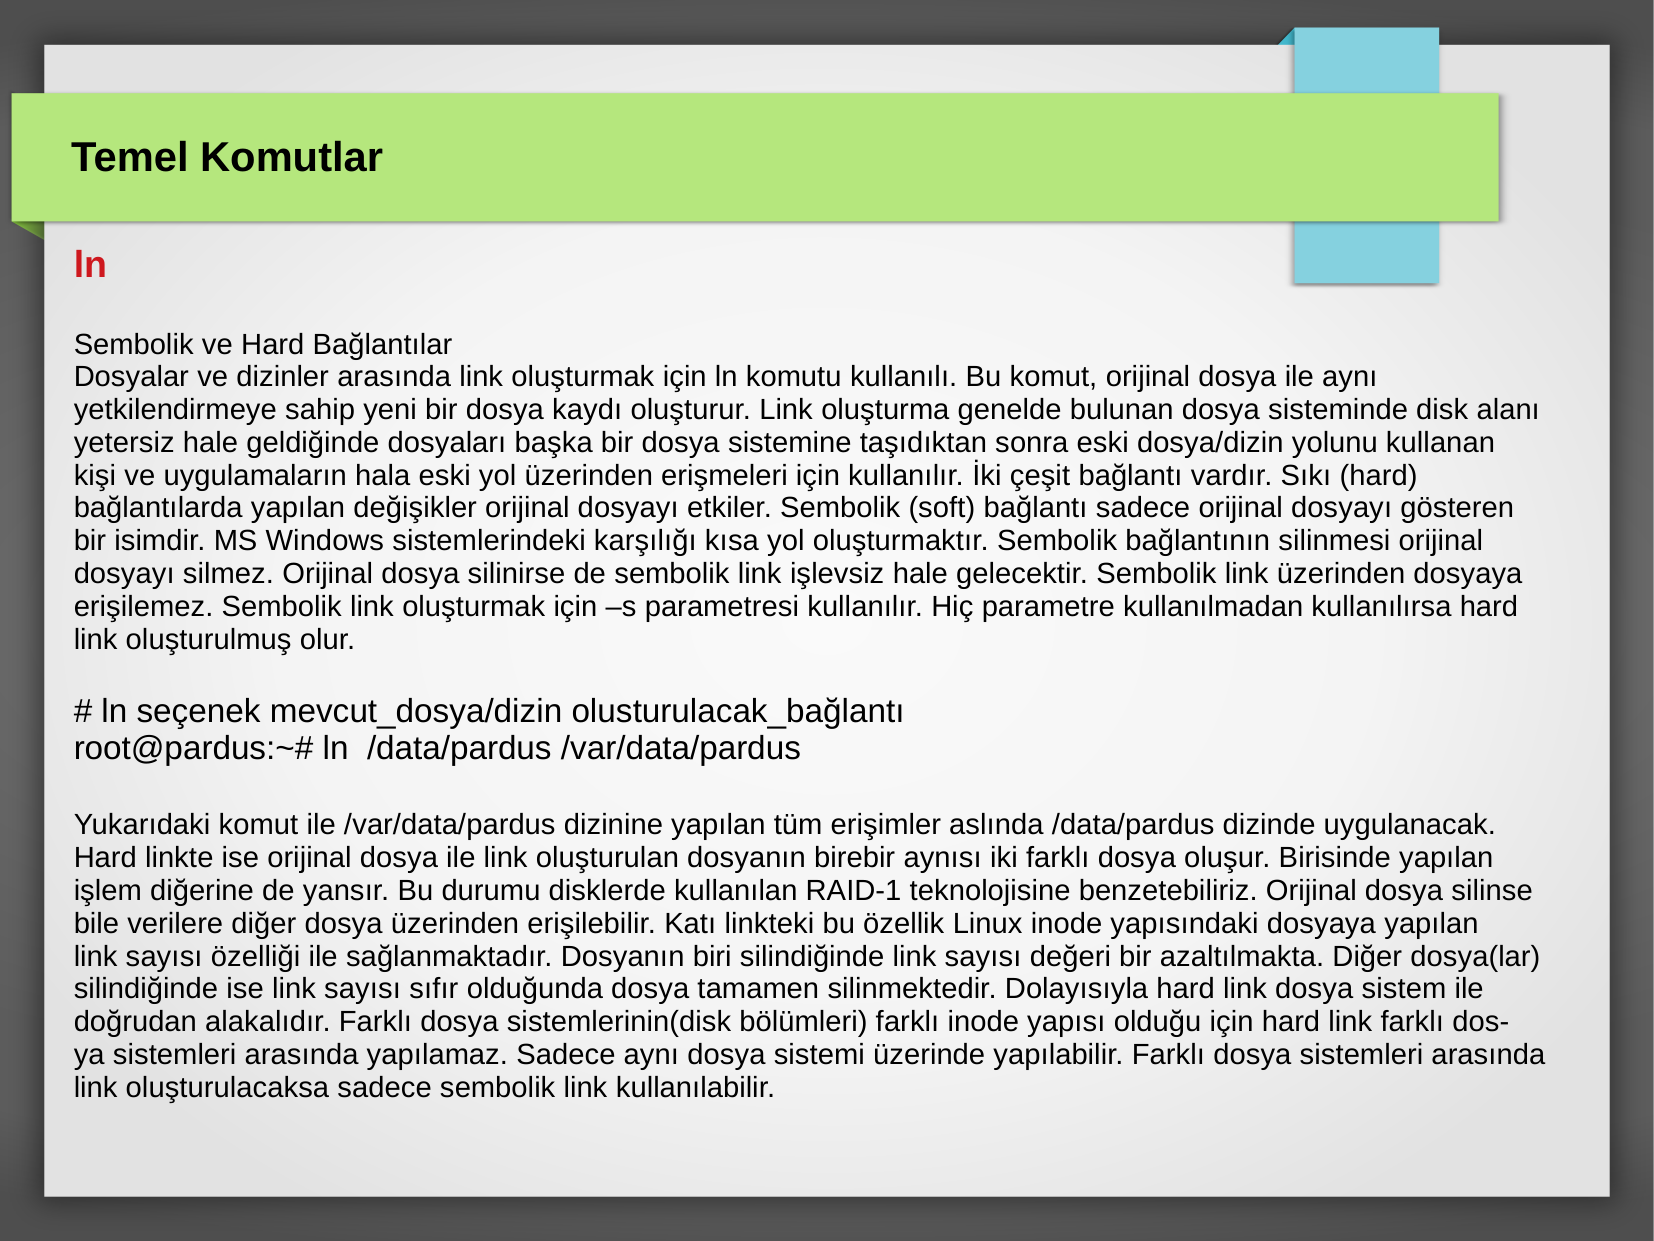

Temel Komutlar
ln
Sembolik ve Hard Bağlantılar
Dosyalar ve dizinler arasında link oluşturmak için ln komutu kullanılı. Bu komut, orijinal dosya ile aynı yetkilendirmeye sahip yeni bir dosya kaydı oluşturur. Link oluşturma genelde bulunan dosya sisteminde disk alanı yetersiz hale geldiğinde dosyaları başka bir dosya sistemine taşıdıktan sonra eski dosya/dizin yolunu kullanan
kişi ve uygulamaların hala eski yol üzerinden erişmeleri için kullanılır. İki çeşit bağlantı vardır. Sıkı (hard) bağlantılarda yapılan değişikler orijinal dosyayı etkiler. Sembolik (soft) bağlantı sadece orijinal dosyayı gösteren bir isimdir. MS Windows sistemlerindeki karşılığı kısa yol oluşturmaktır. Sembolik bağlantının silinmesi orijinal dosyayı silmez. Orijinal dosya silinirse de sembolik link işlevsiz hale gelecektir. Sembolik link üzerinden dosyaya erişilemez. Sembolik link oluşturmak için –s parametresi kullanılır. Hiç parametre kullanılmadan kullanılırsa hard link oluşturulmuş olur.
# ln seçenek mevcut_dosya/dizin olusturulacak_bağlantı
root@pardus:~# ln /data/pardus /var/data/pardus
Yukarıdaki komut ile /var/data/pardus dizinine yapılan tüm erişimler aslında /data/pardus dizinde uygulanacak.
Hard linkte ise orijinal dosya ile link oluşturulan dosyanın birebir aynısı iki farklı dosya oluşur. Birisinde yapılan işlem diğerine de yansır. Bu durumu disklerde kullanılan RAID-1 teknolojisine benzetebiliriz. Orijinal dosya silinse bile verilere diğer dosya üzerinden erişilebilir. Katı linkteki bu özellik Linux inode yapısındaki dosyaya yapılan
link sayısı özelliği ile sağlanmaktadır. Dosyanın biri silindiğinde link sayısı değeri bir azaltılmakta. Diğer dosya(lar) silindiğinde ise link sayısı sıfır olduğunda dosya tamamen silinmektedir. Dolayısıyla hard link dosya sistem ile doğrudan alakalıdır. Farklı dosya sistemlerinin(disk bölümleri) farklı inode yapısı olduğu için hard link farklı dos-
ya sistemleri arasında yapılamaz. Sadece aynı dosya sistemi üzerinde yapılabilir. Farklı dosya sistemleri arasında link oluşturulacaksa sadece sembolik link kullanılabilir.